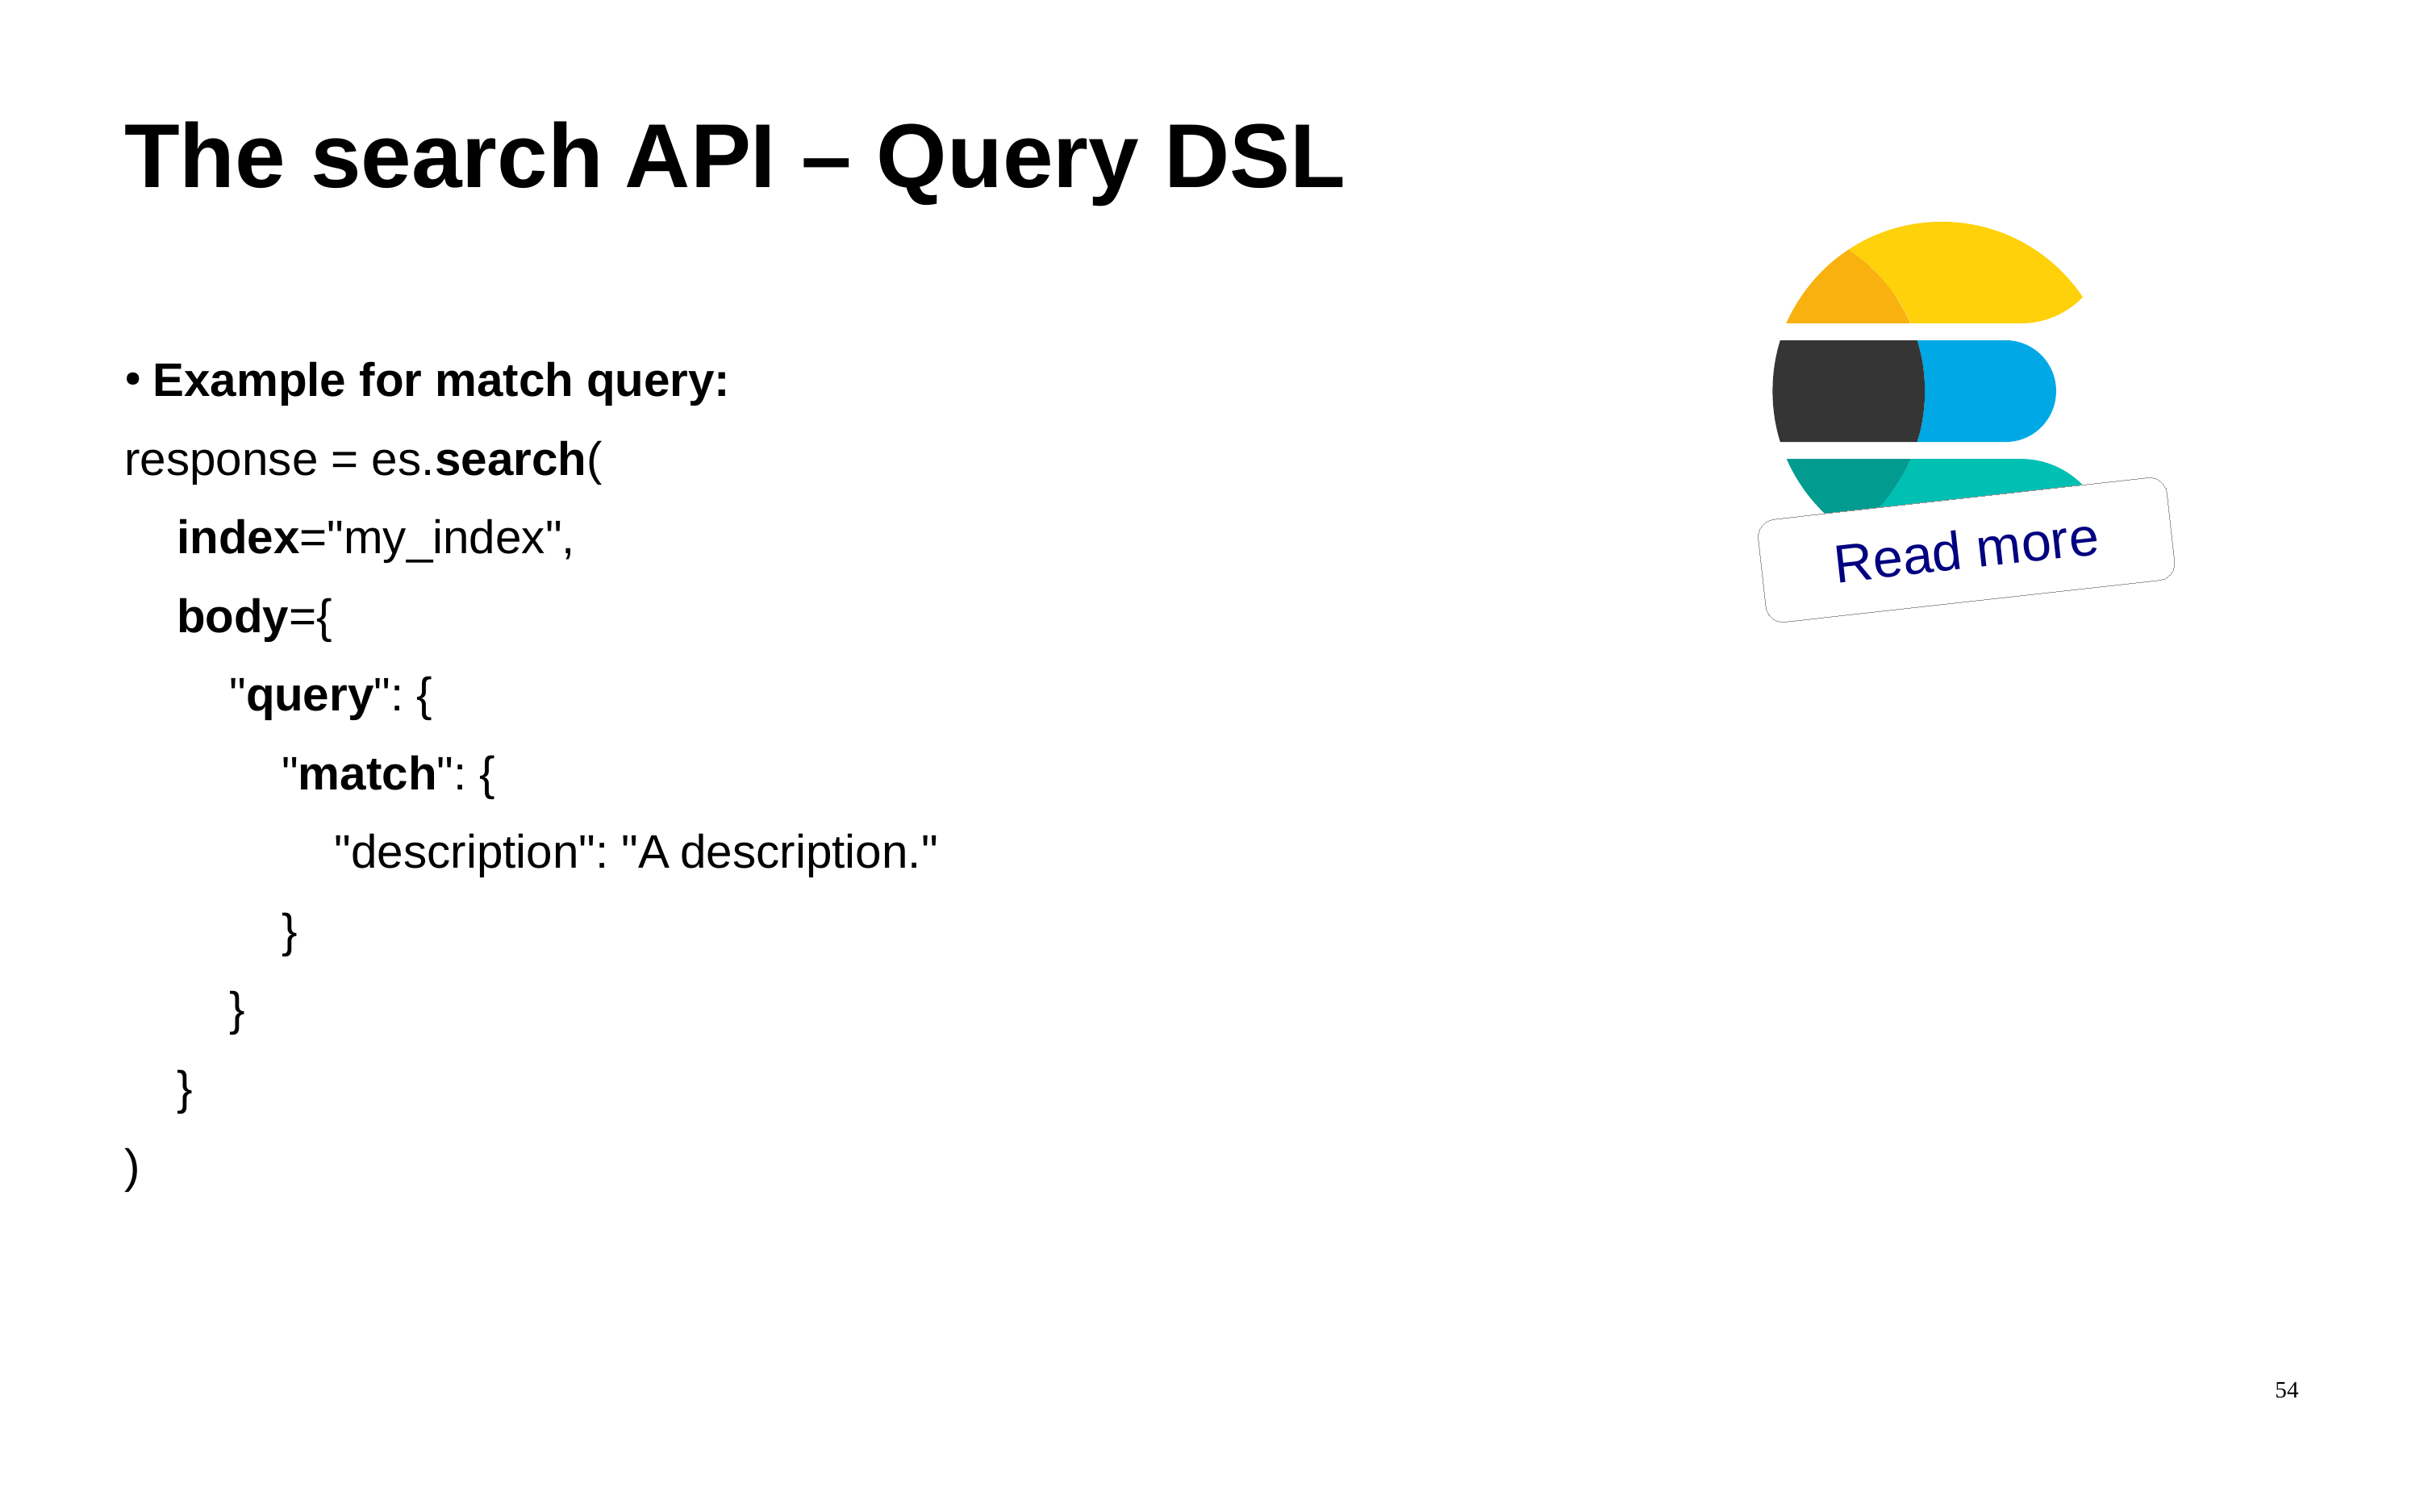

The search API – Query DSL
Example for match query:
response = es.search(
 index="my_index",
 body={
 "query": {
 "match": {
 "description": "A description."
 }
 }
 }
)
Read more
54